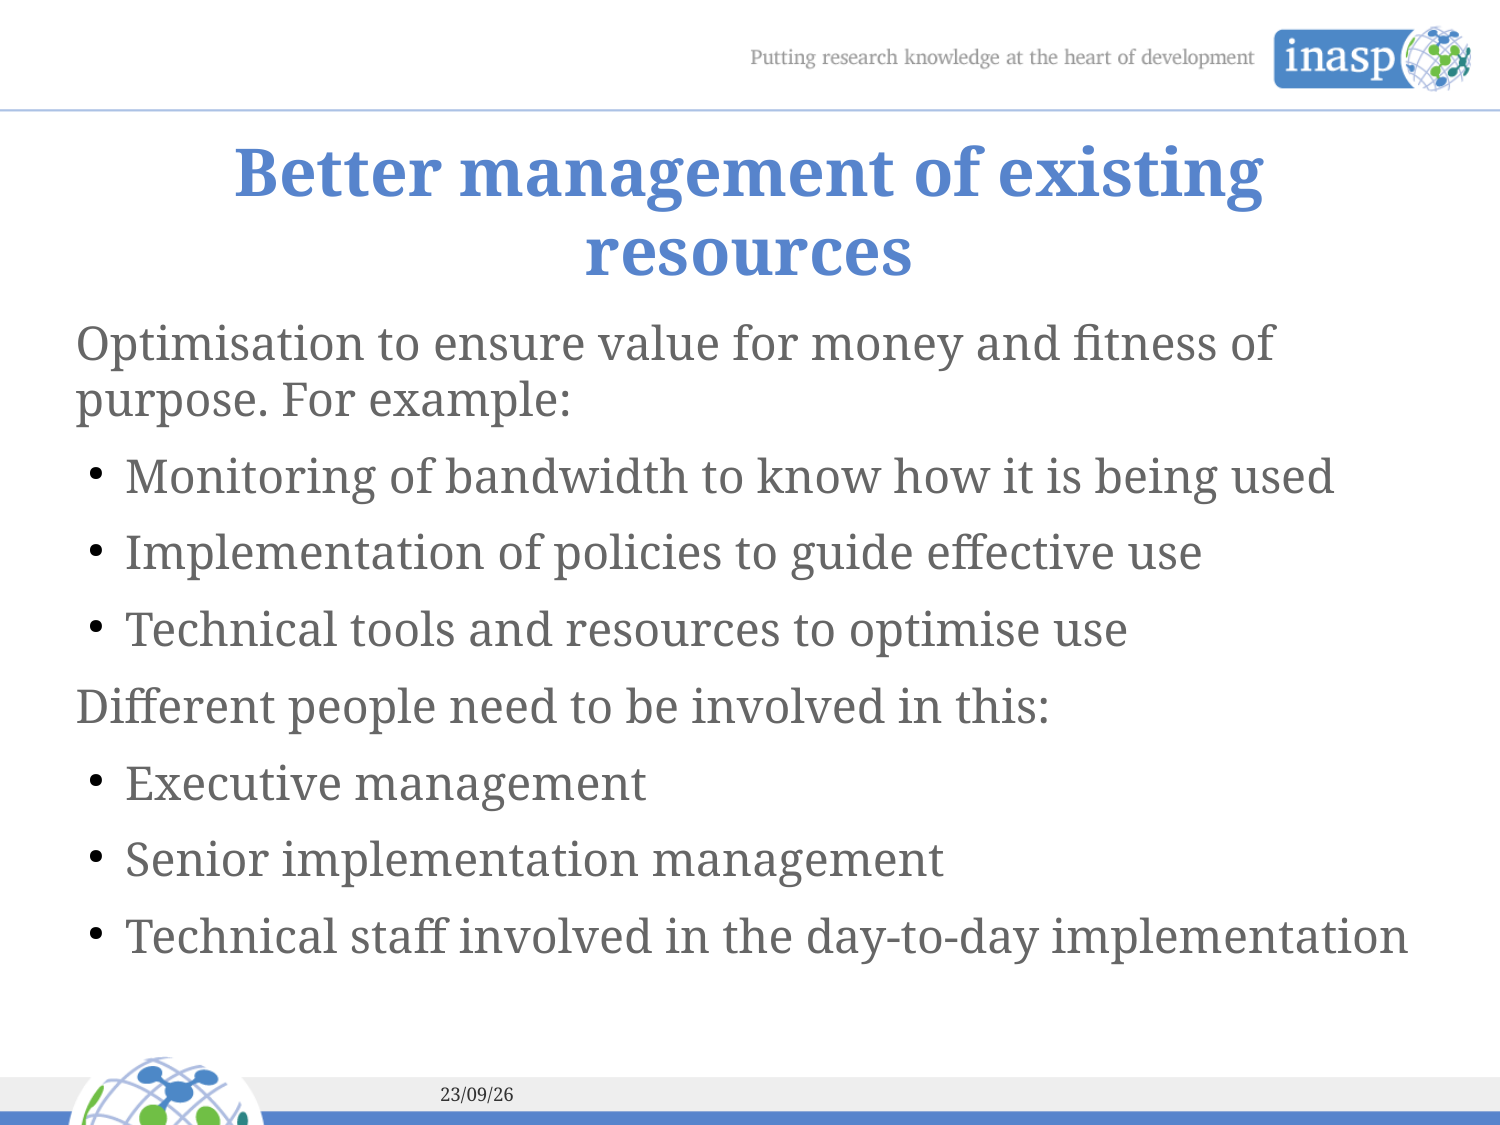

# Better management of existing resources
Optimisation to ensure value for money and fitness of purpose. For example:
Monitoring of bandwidth to know how it is being used
Implementation of policies to guide effective use
Technical tools and resources to optimise use
Different people need to be involved in this:
Executive management
Senior implementation management
Technical staff involved in the day-to-day implementation